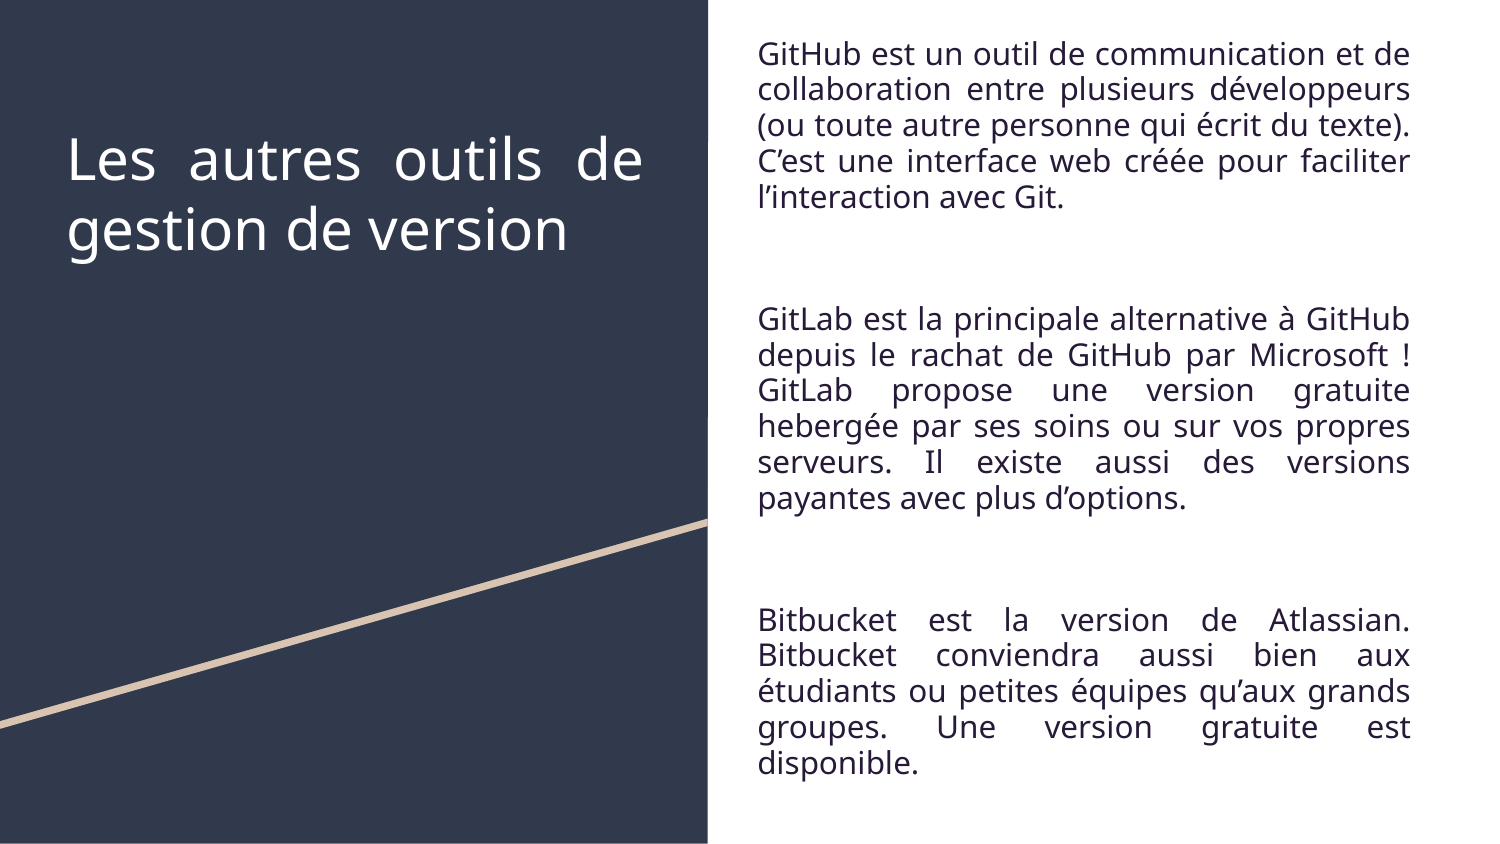

GitHub est un outil de communication et de collaboration entre plusieurs développeurs (ou toute autre personne qui écrit du texte). C’est une interface web créée pour faciliter l’interaction avec Git.
GitLab est la principale alternative à GitHub depuis le rachat de GitHub par Microsoft ! GitLab propose une version gratuite hebergée par ses soins ou sur vos propres serveurs. Il existe aussi des versions payantes avec plus d’options.
Bitbucket est la version de Atlassian. Bitbucket conviendra aussi bien aux étudiants ou petites équipes qu’aux grands groupes. Une version gratuite est disponible.
# Les autres outils de gestion de version